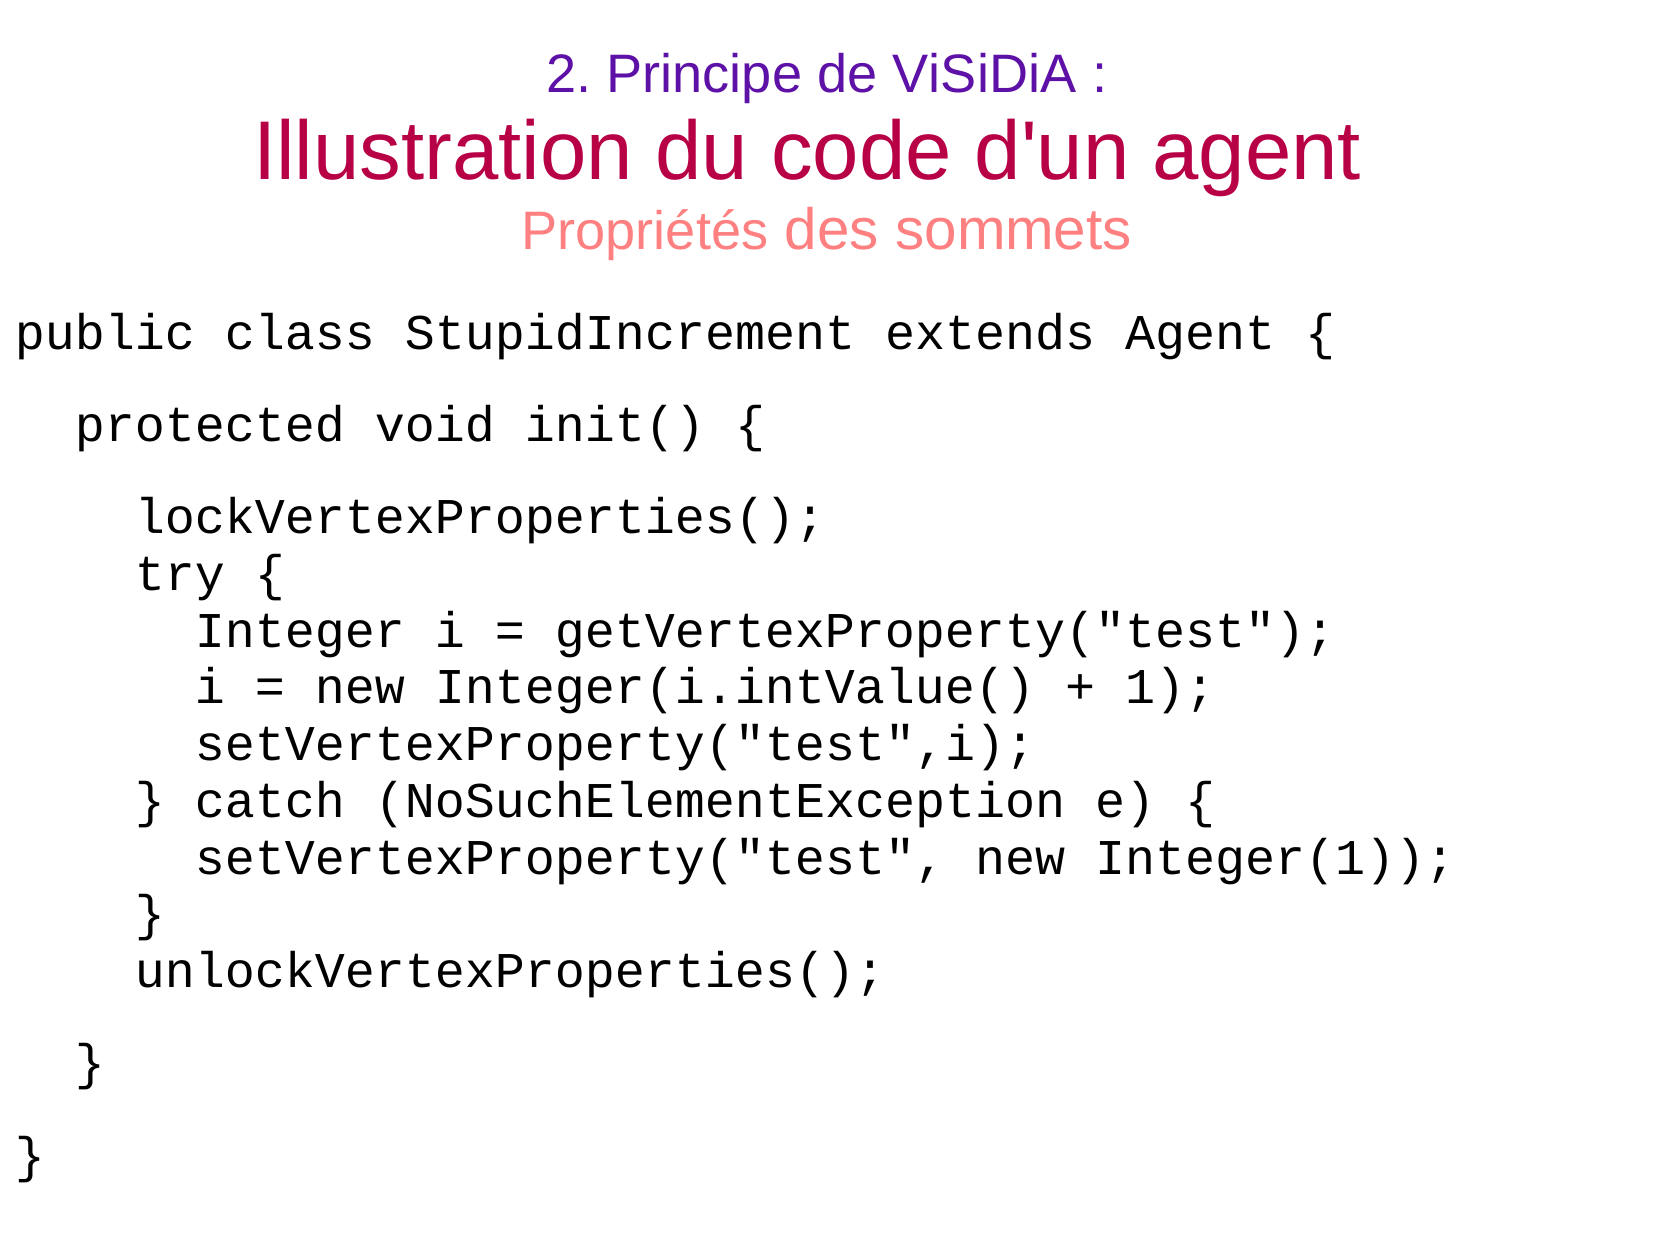

2. Principe de ViSiDiA :
Illustration du code d'un agent
Propriétés des sommets
#
public class StupidIncrement extends Agent {
 protected void init() {
 lockVertexProperties();
 try {
 Integer i = getVertexProperty("test");
 i = new Integer(i.intValue() + 1);
 setVertexProperty("test",i);
 } catch (NoSuchElementException e) {
 setVertexProperty("test", new Integer(1));
 }
 unlockVertexProperties();
 }
}